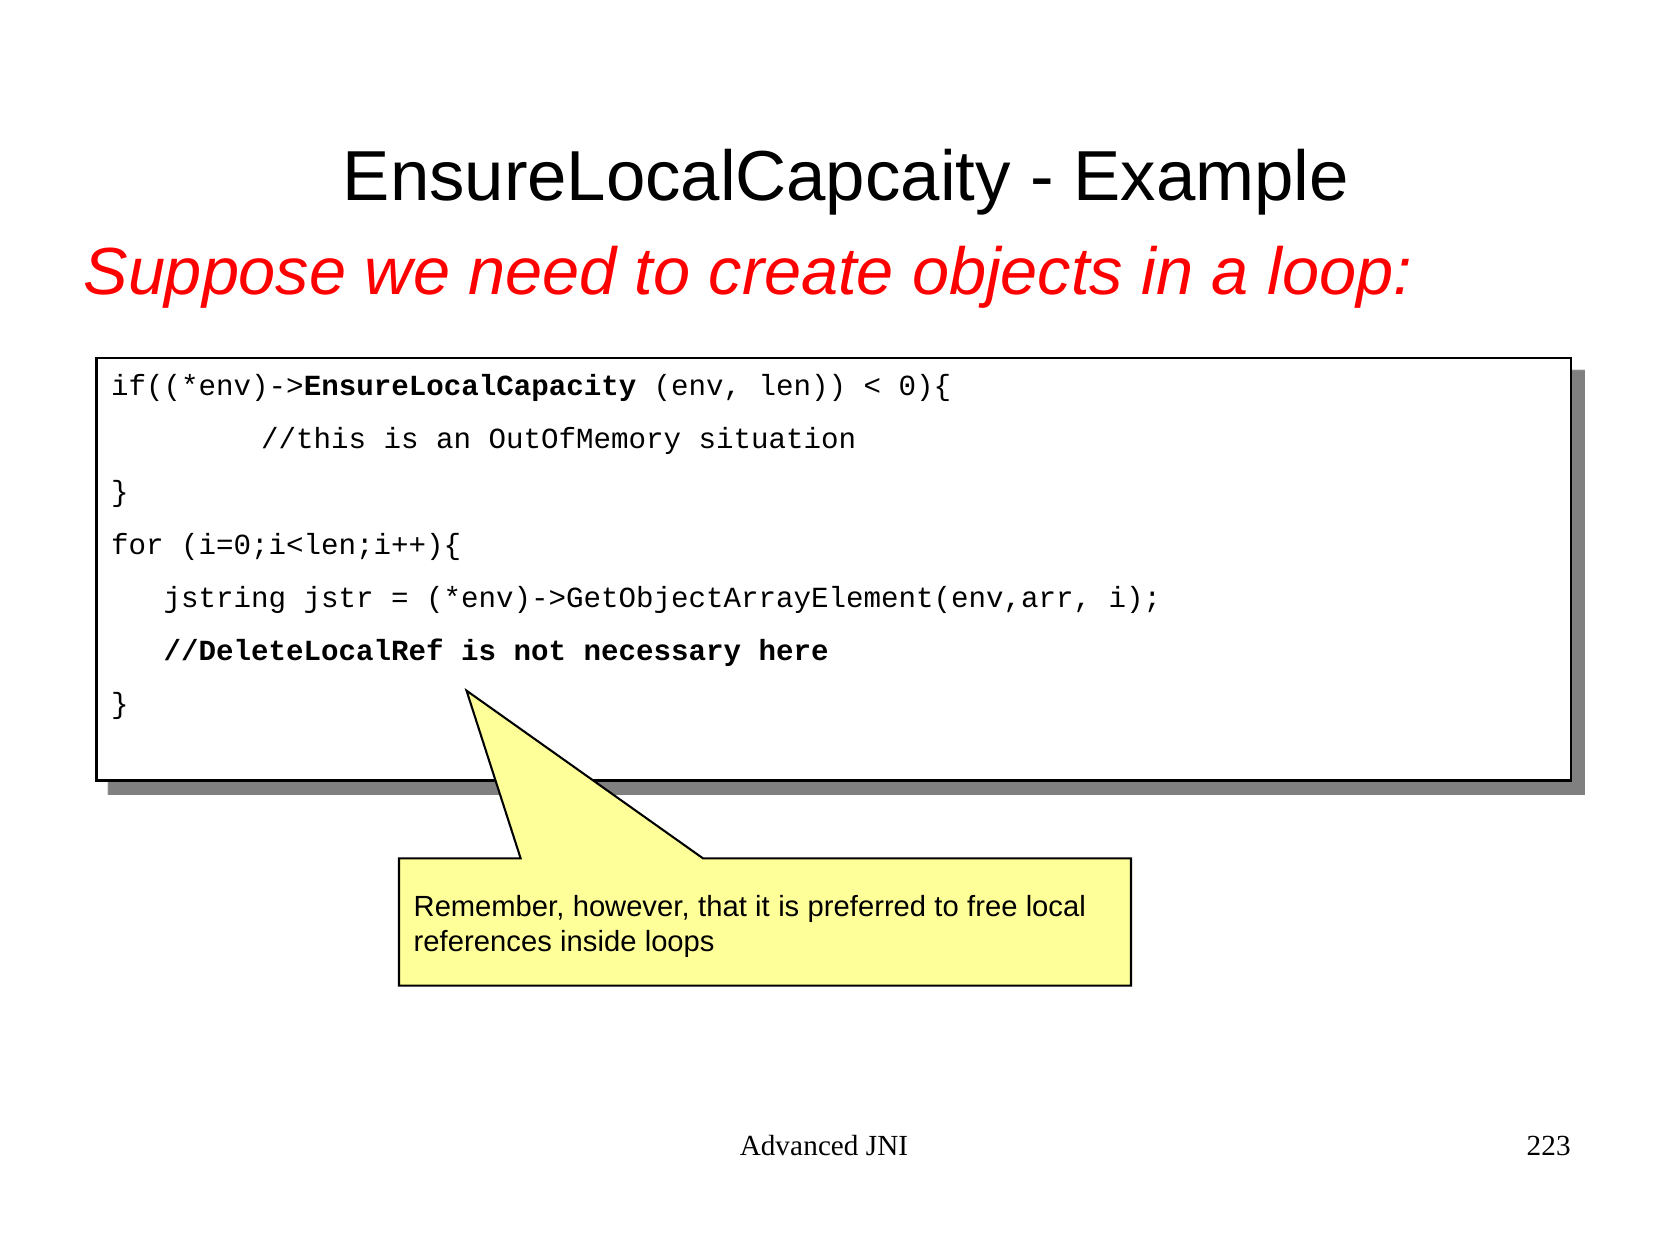

# EnsureLocalCapcaity - Example
Suppose we need to create objects in a loop:
if((*env)->EnsureLocalCapacity (env, len)) < 0){
	//this is an OutOfMemory situation
}
for (i=0;i<len;i++){
 jstring jstr = (*env)->GetObjectArrayElement(env,arr, i);
 //DeleteLocalRef is not necessary here
}
Remember, however, that it is preferred to free local references inside loops
Advanced JNI
223